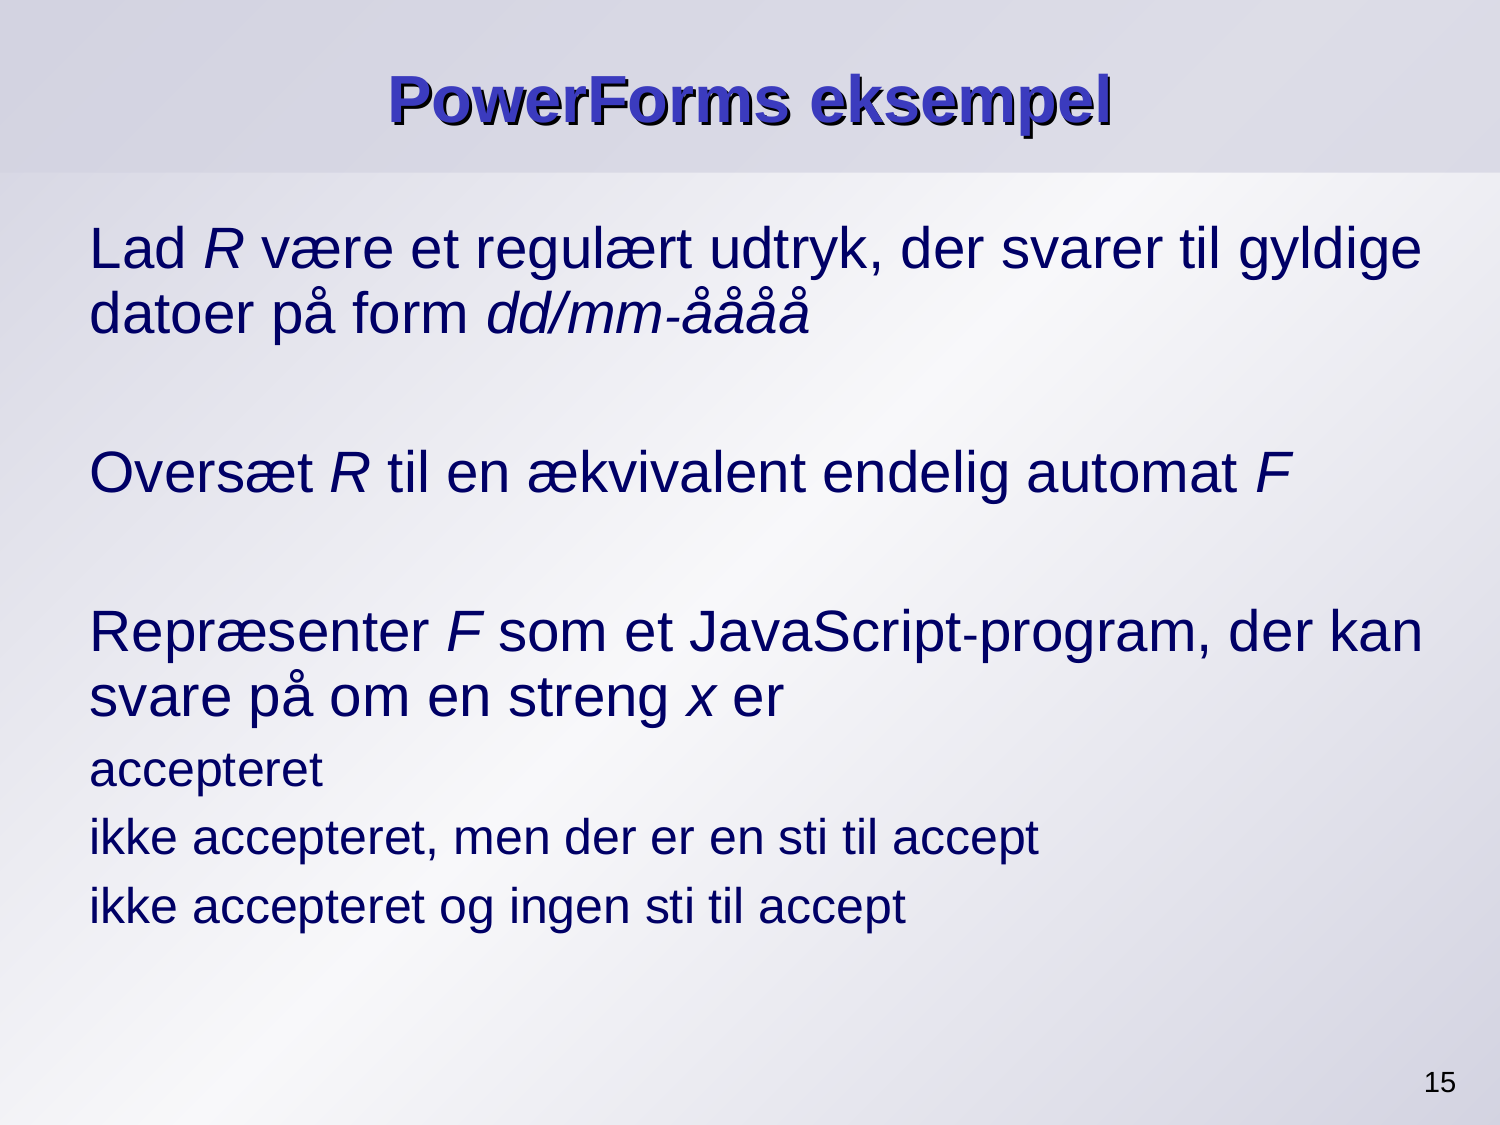

# PowerForms eksempel
Lad R være et regulært udtryk, der svarer til gyldige datoer på form dd/mm-åååå
Oversæt R til en ækvivalent endelig automat F
Repræsenter F som et JavaScript-program, der kan svare på om en streng x er
accepteret
ikke accepteret, men der er en sti til accept
ikke accepteret og ingen sti til accept
15